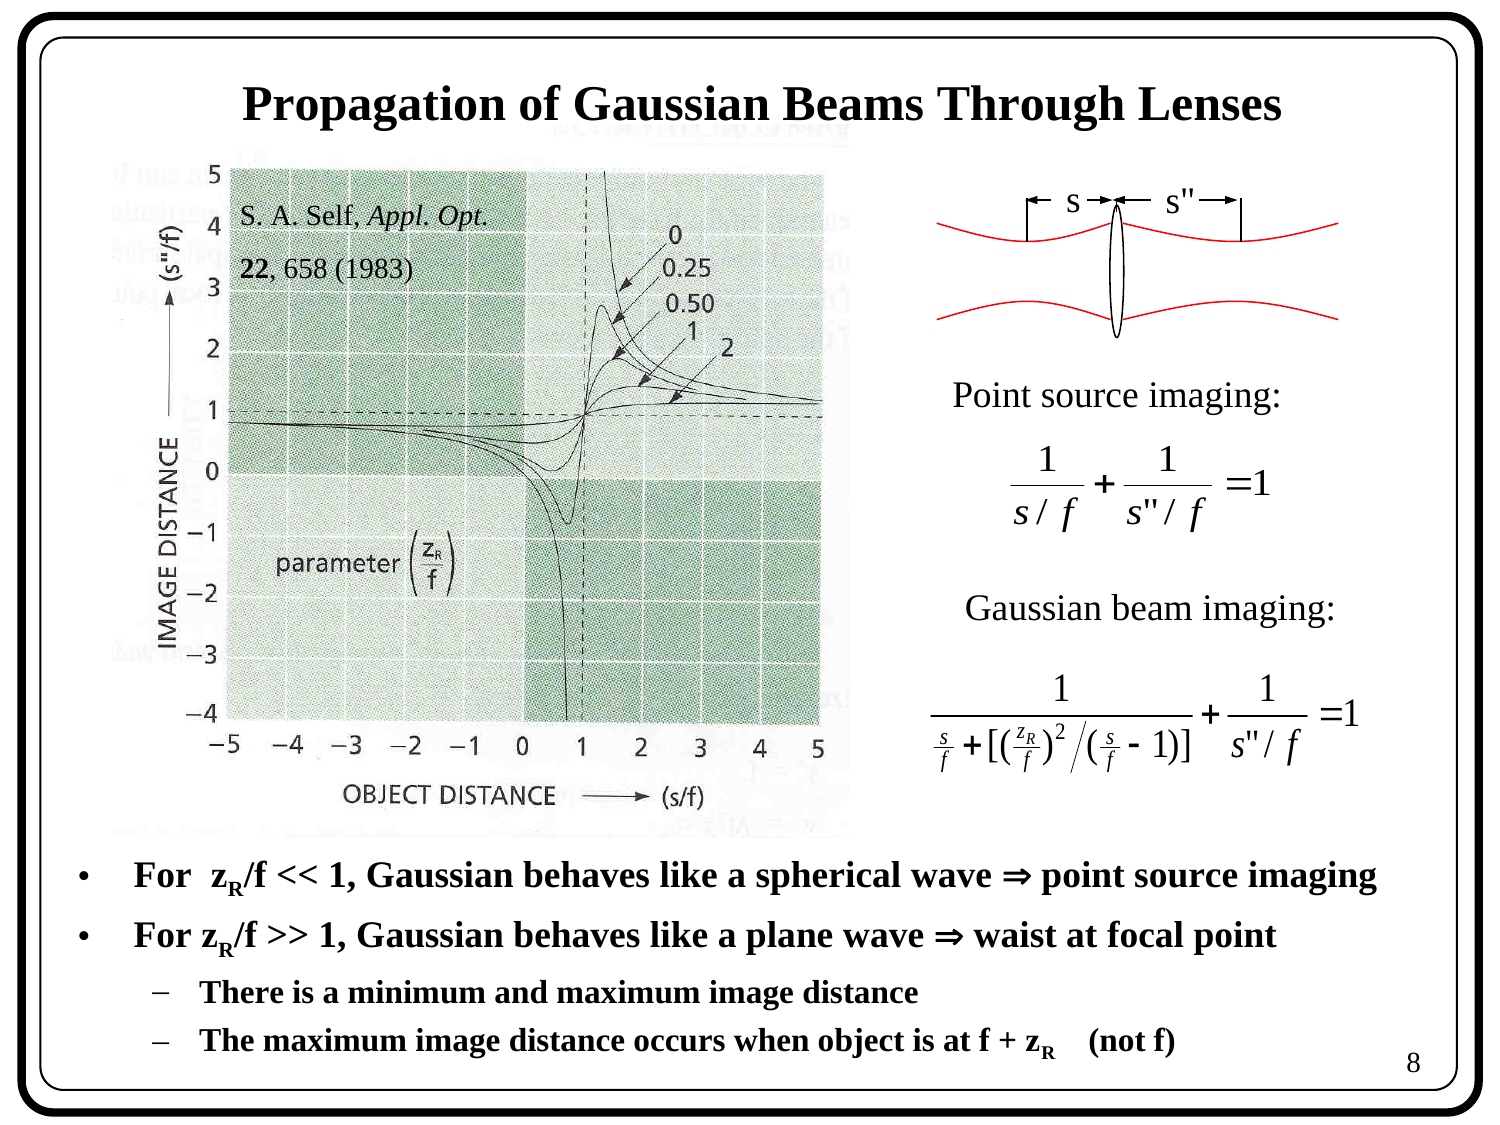

Propagation of Gaussian Beams Through Lenses
S. A. Self, Appl. Opt.
22, 658 (1983)
s
s"
Point source imaging:
Gaussian beam imaging:
# For zR/f << 1, Gaussian behaves like a spherical wave  point source imaging
For zR/f >> 1, Gaussian behaves like a plane wave  waist at focal point
There is a minimum and maximum image distance
The maximum image distance occurs when object is at f + zR (not f)